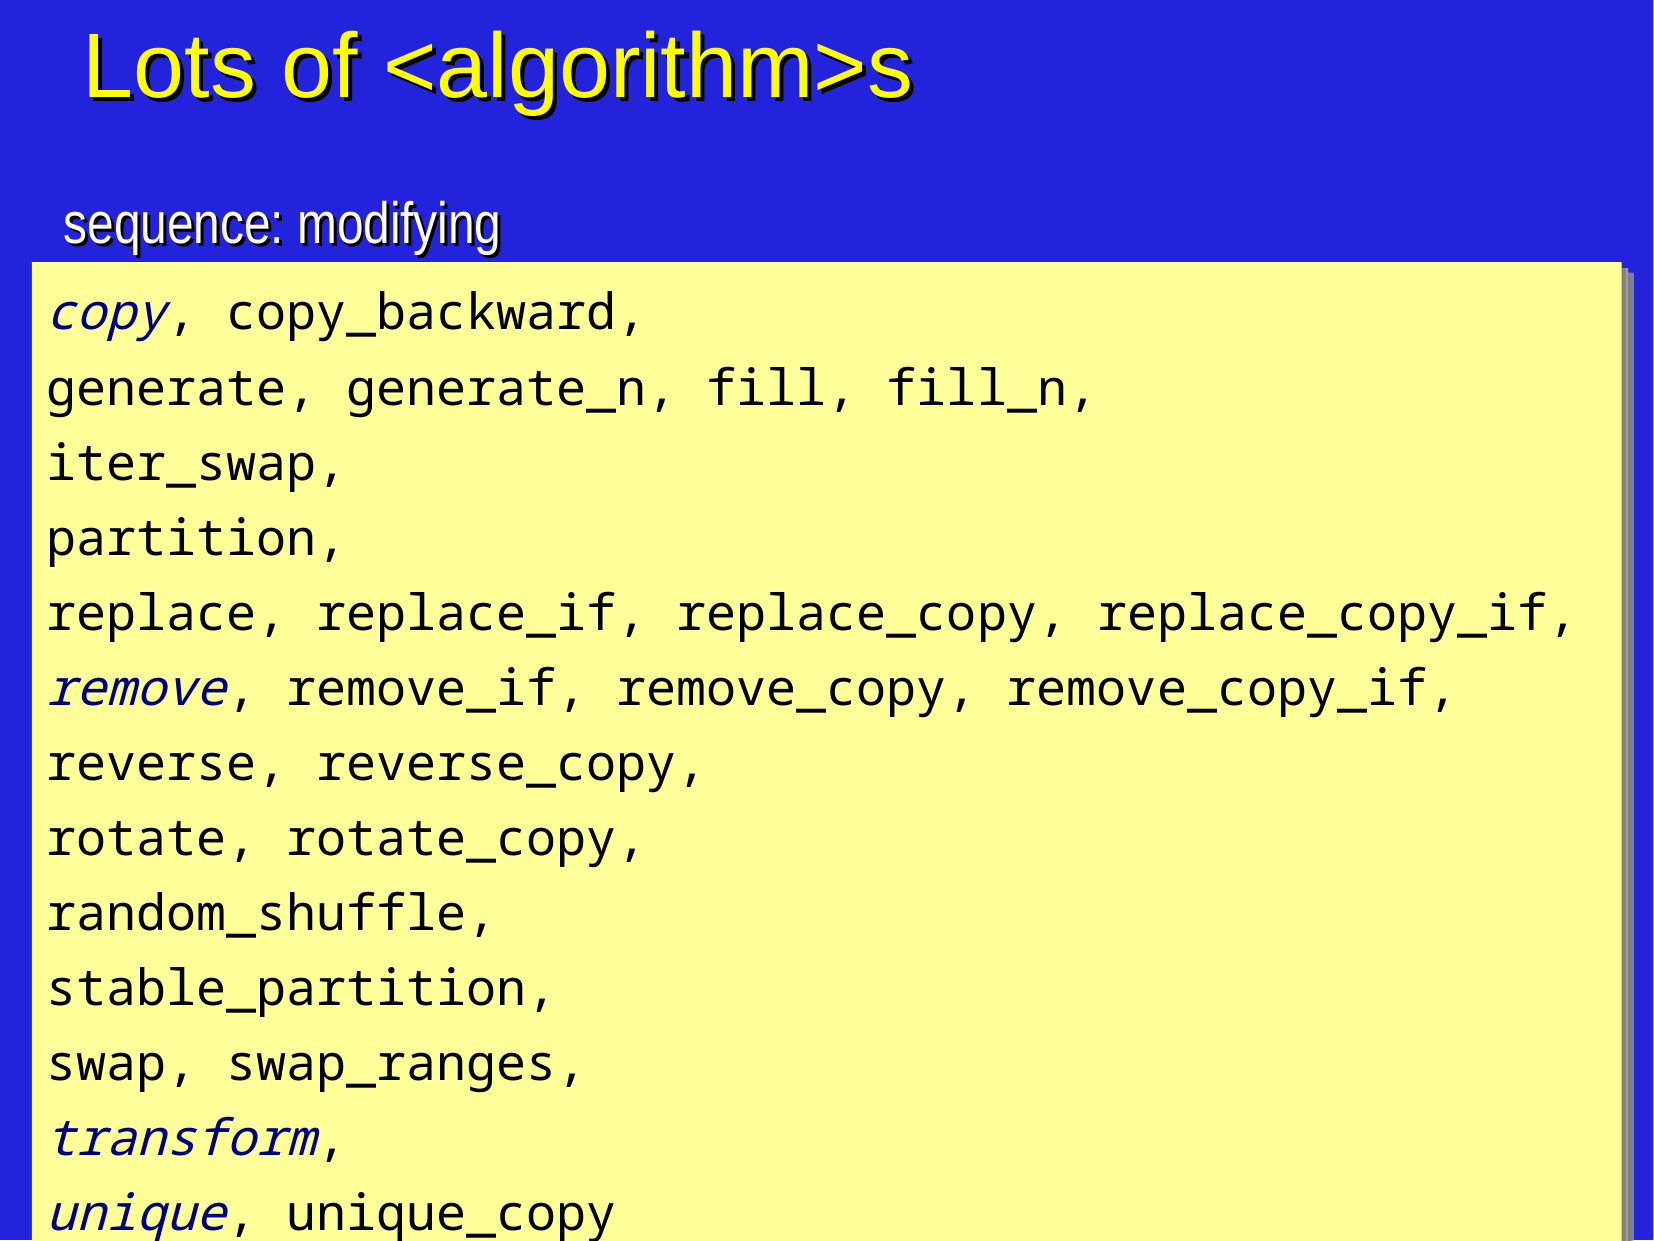

# Lots of <algorithm>s
sequence: modifying
copy, copy_backward,
generate, generate_n, fill, fill_n,
iter_swap,
partition,
replace, replace_if, replace_copy, replace_copy_if,
remove, remove_if, remove_copy, remove_copy_if,
reverse, reverse_copy,
rotate, rotate_copy,
random_shuffle,
stable_partition,
swap, swap_ranges,
transform,
unique, unique_copy